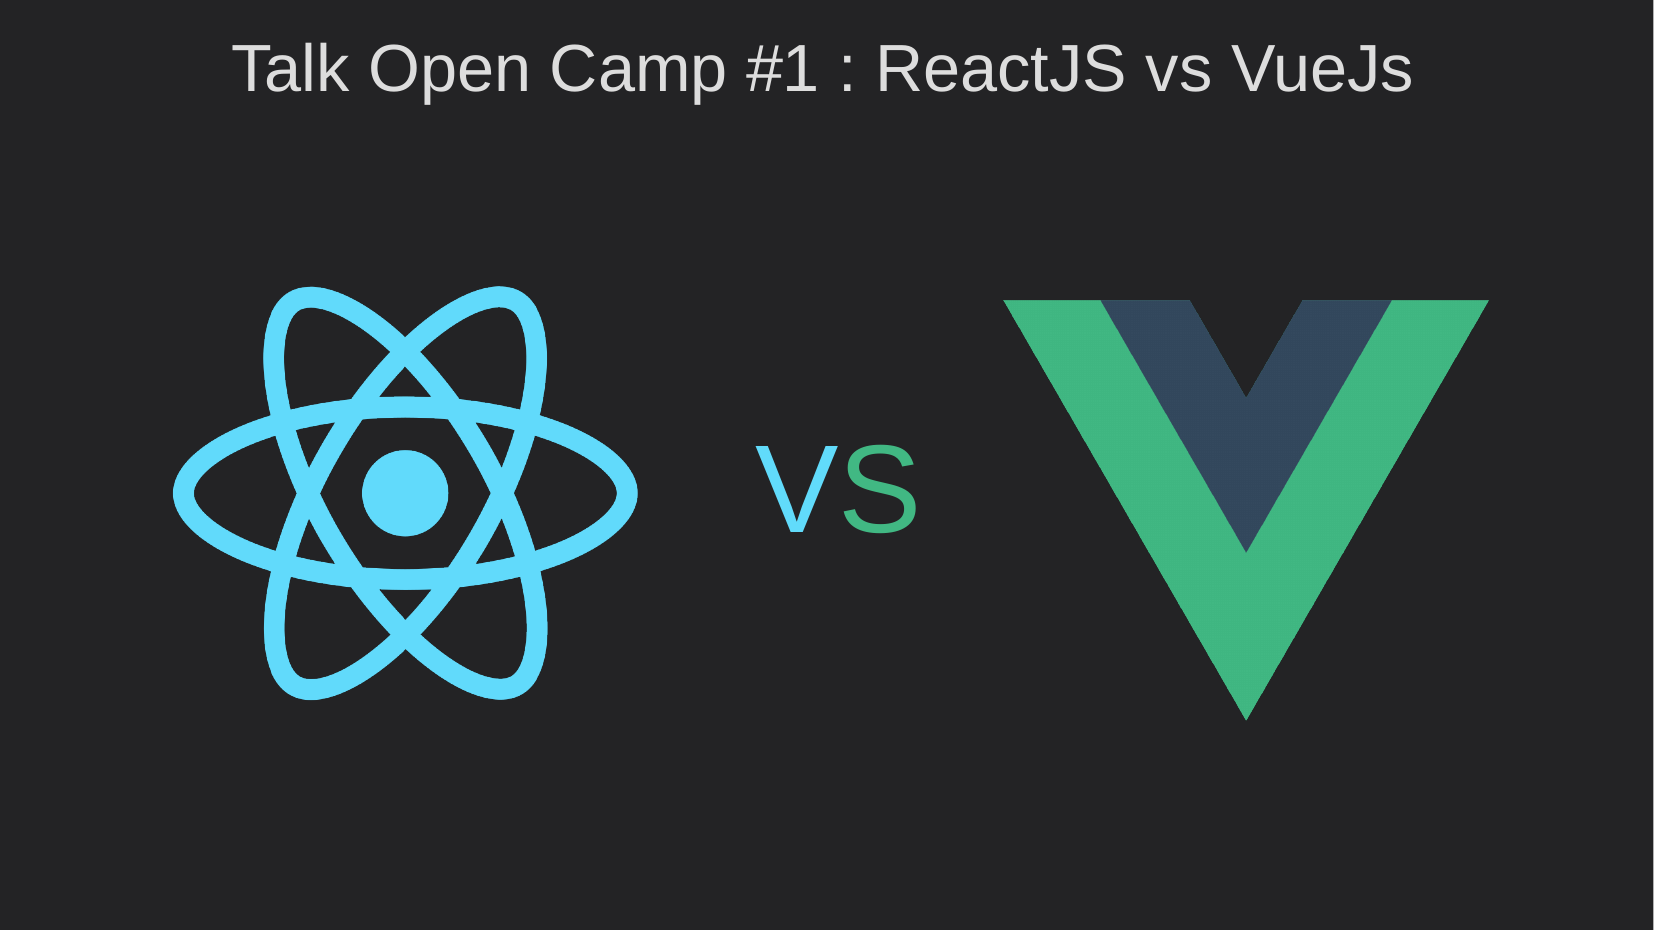

Talk Open Camp #1 : ReactJS vs VueJs
VS